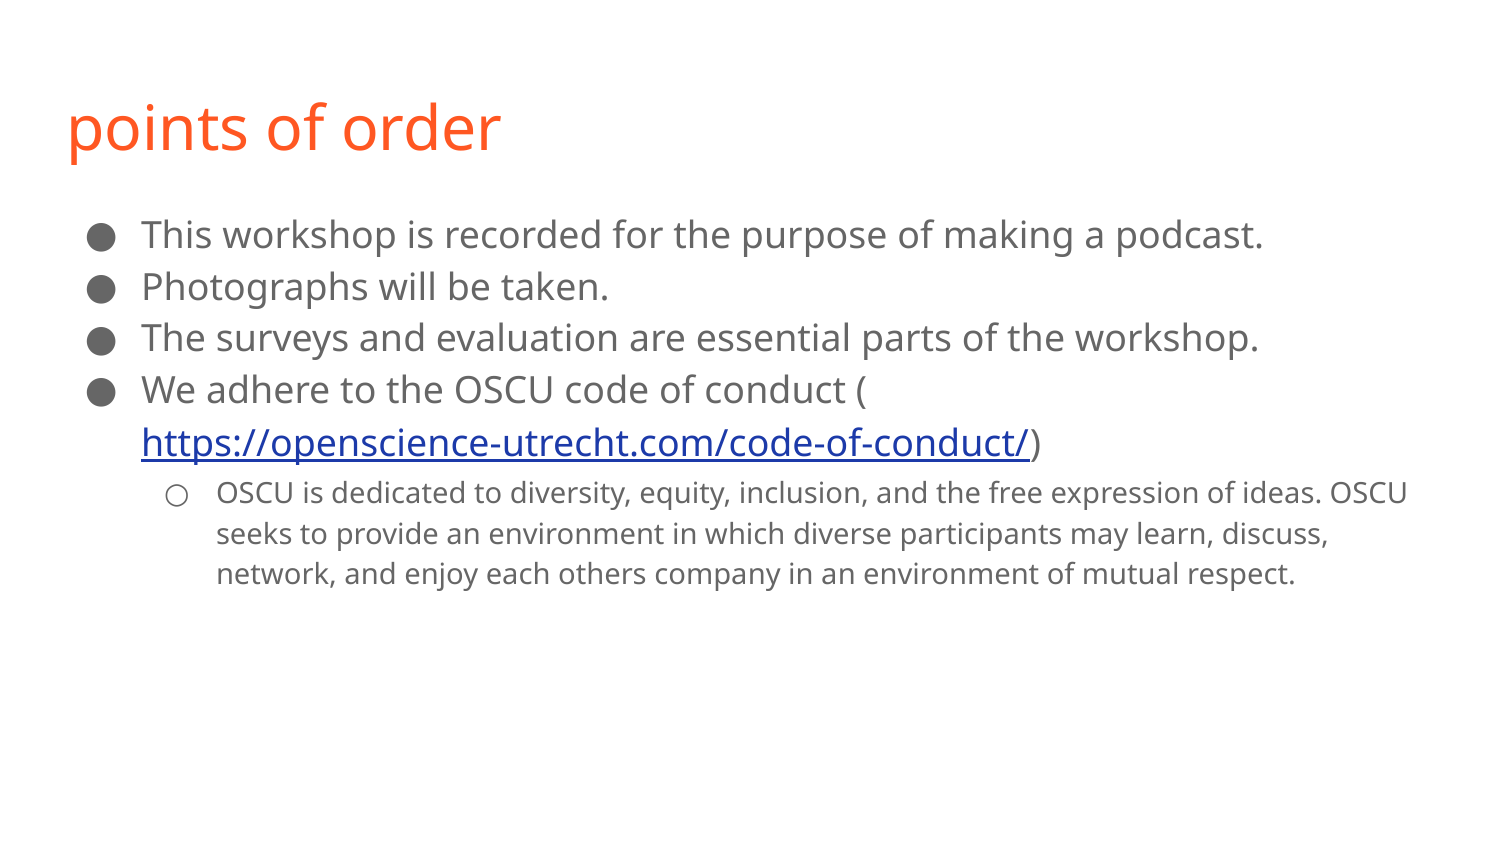

# points of order
This workshop is recorded for the purpose of making a podcast.
Photographs will be taken.
The surveys and evaluation are essential parts of the workshop.
We adhere to the OSCU code of conduct (https://openscience-utrecht.com/code-of-conduct/)
OSCU is dedicated to diversity, equity, inclusion, and the free expression of ideas. OSCU seeks to provide an environment in which diverse participants may learn, discuss, network, and enjoy each others company in an environment of mutual respect.